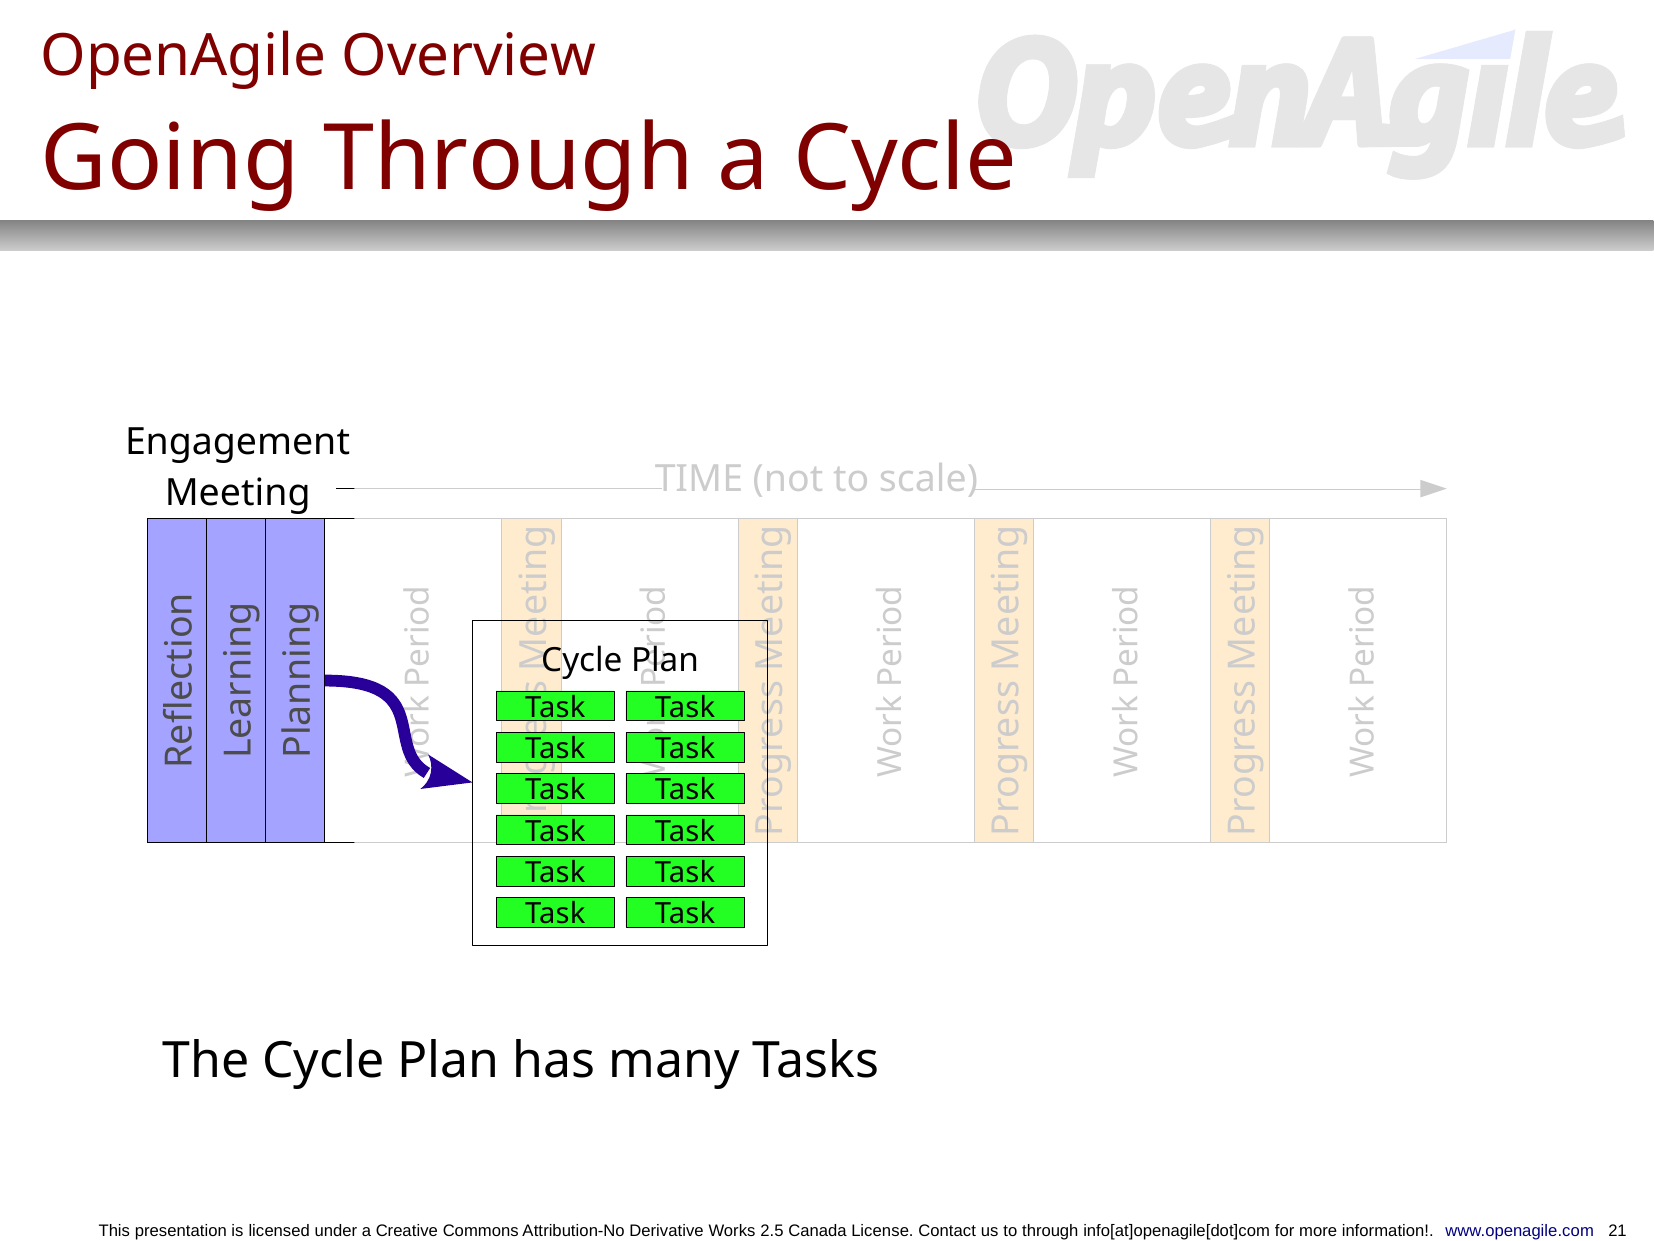

# OpenAgile Overview Going Through a Cycle
Engagement
Meeting
TIME (not to scale)
Cycle Plan
Task
Task
Task
Task
Task
Task
Task
Task
Task
Task
Task
Task
Reflection
Learning
Planning
Progress Meeting
Progress Meeting
Progress Meeting
Progress Meeting
Work Period
Work Period
Work Period
Work Period
Work Period
The Cycle Plan has many Tasks